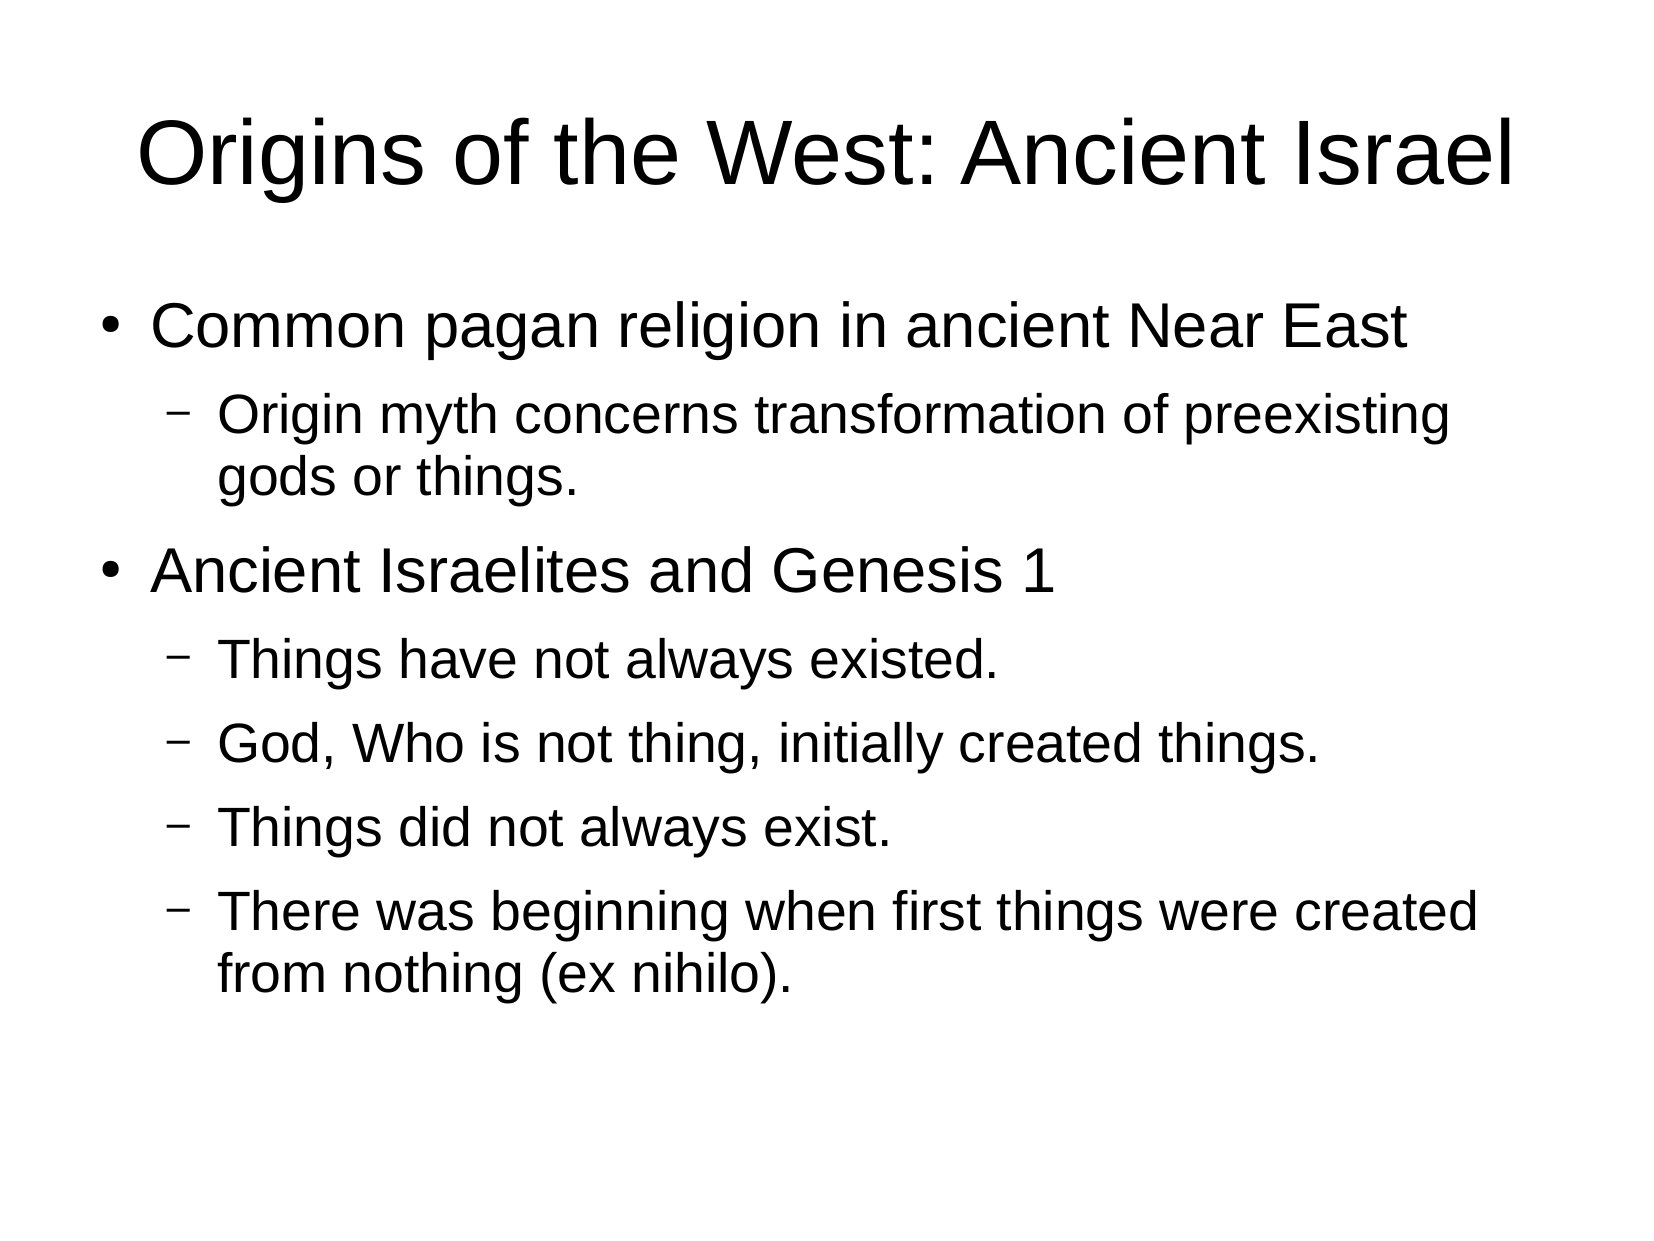

# Origins of the West: Ancient Israel
Common pagan religion in ancient Near East
Origin myth concerns transformation of preexisting gods or things.
Ancient Israelites and Genesis 1
Things have not always existed.
God, Who is not thing, initially created things.
Things did not always exist.
There was beginning when first things were created from nothing (ex nihilo).